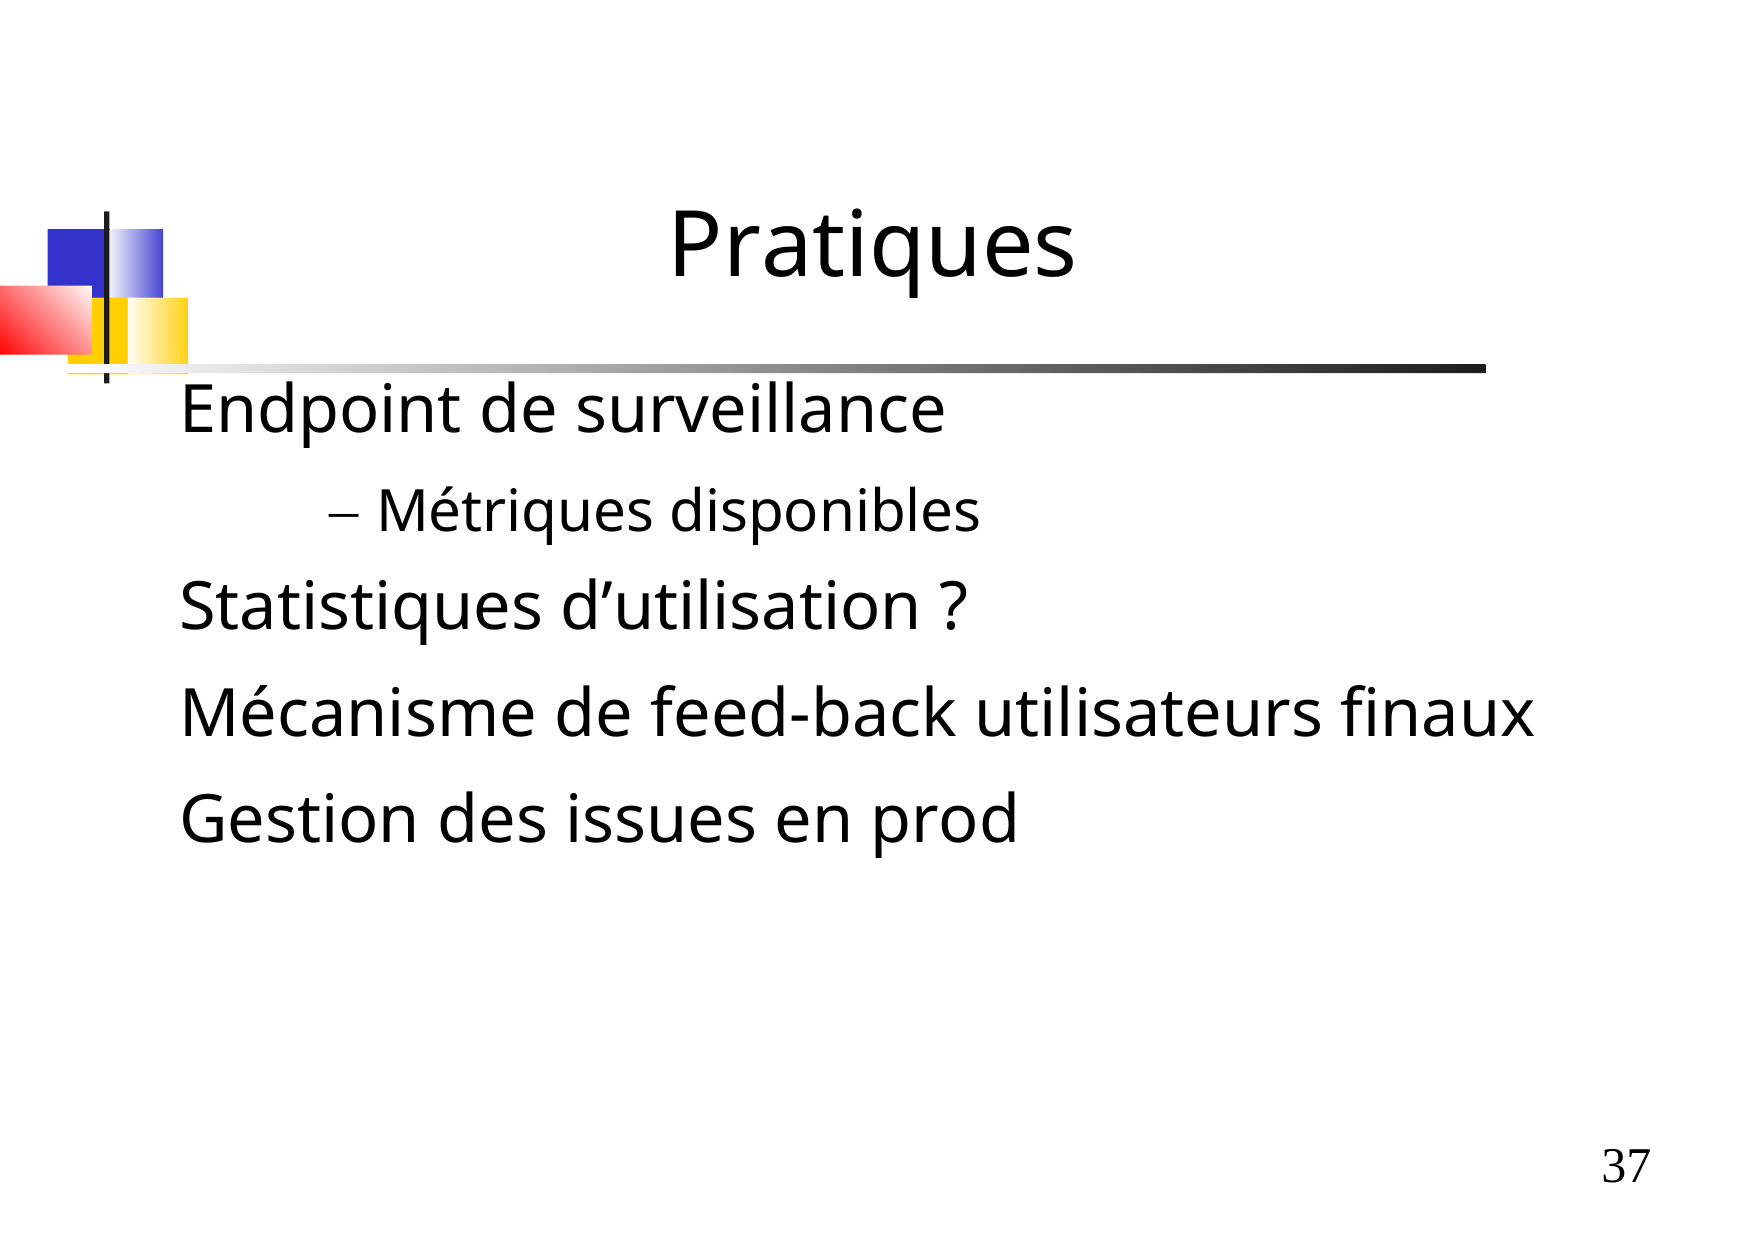

# Pratiques
Endpoint de surveillance
Métriques disponibles
Statistiques d’utilisation ?
Mécanisme de feed-back utilisateurs finaux
Gestion des issues en prod